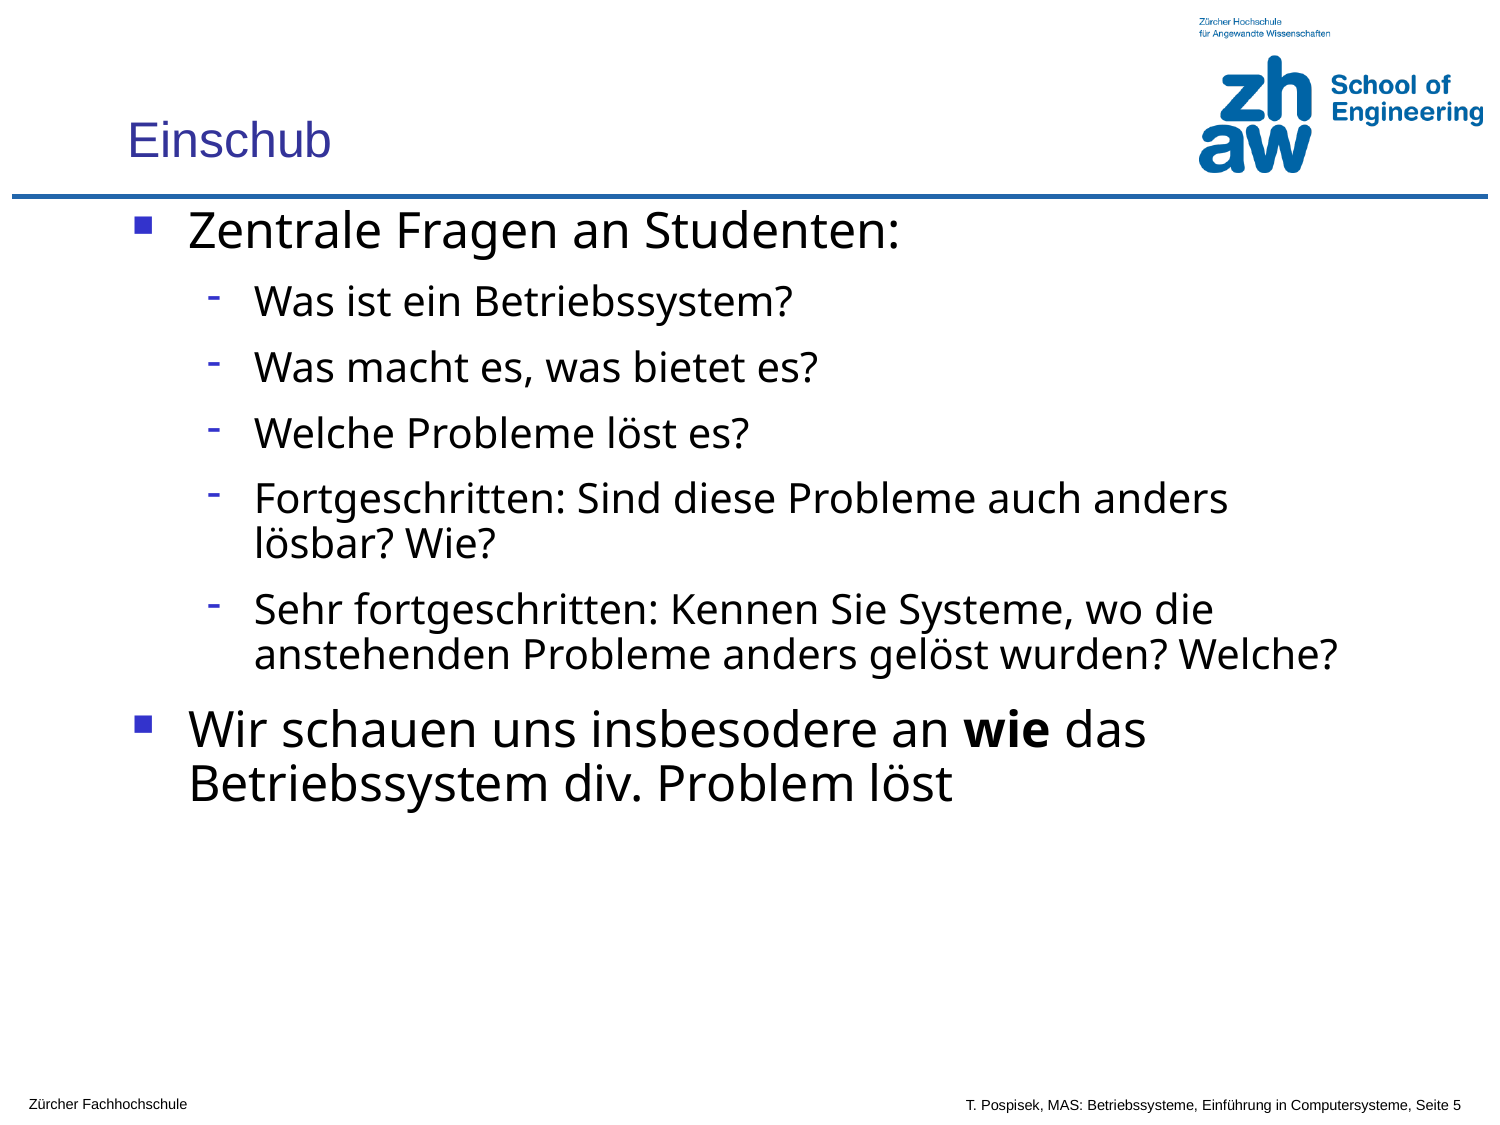

# Einschub
Zentrale Fragen an Studenten:
Was ist ein Betriebssystem?
Was macht es, was bietet es?
Welche Probleme löst es?
Fortgeschritten: Sind diese Probleme auch anders lösbar? Wie?
Sehr fortgeschritten: Kennen Sie Systeme, wo die anstehenden Probleme anders gelöst wurden? Welche?
Wir schauen uns insbesodere an wie das Betriebssystem div. Problem löst